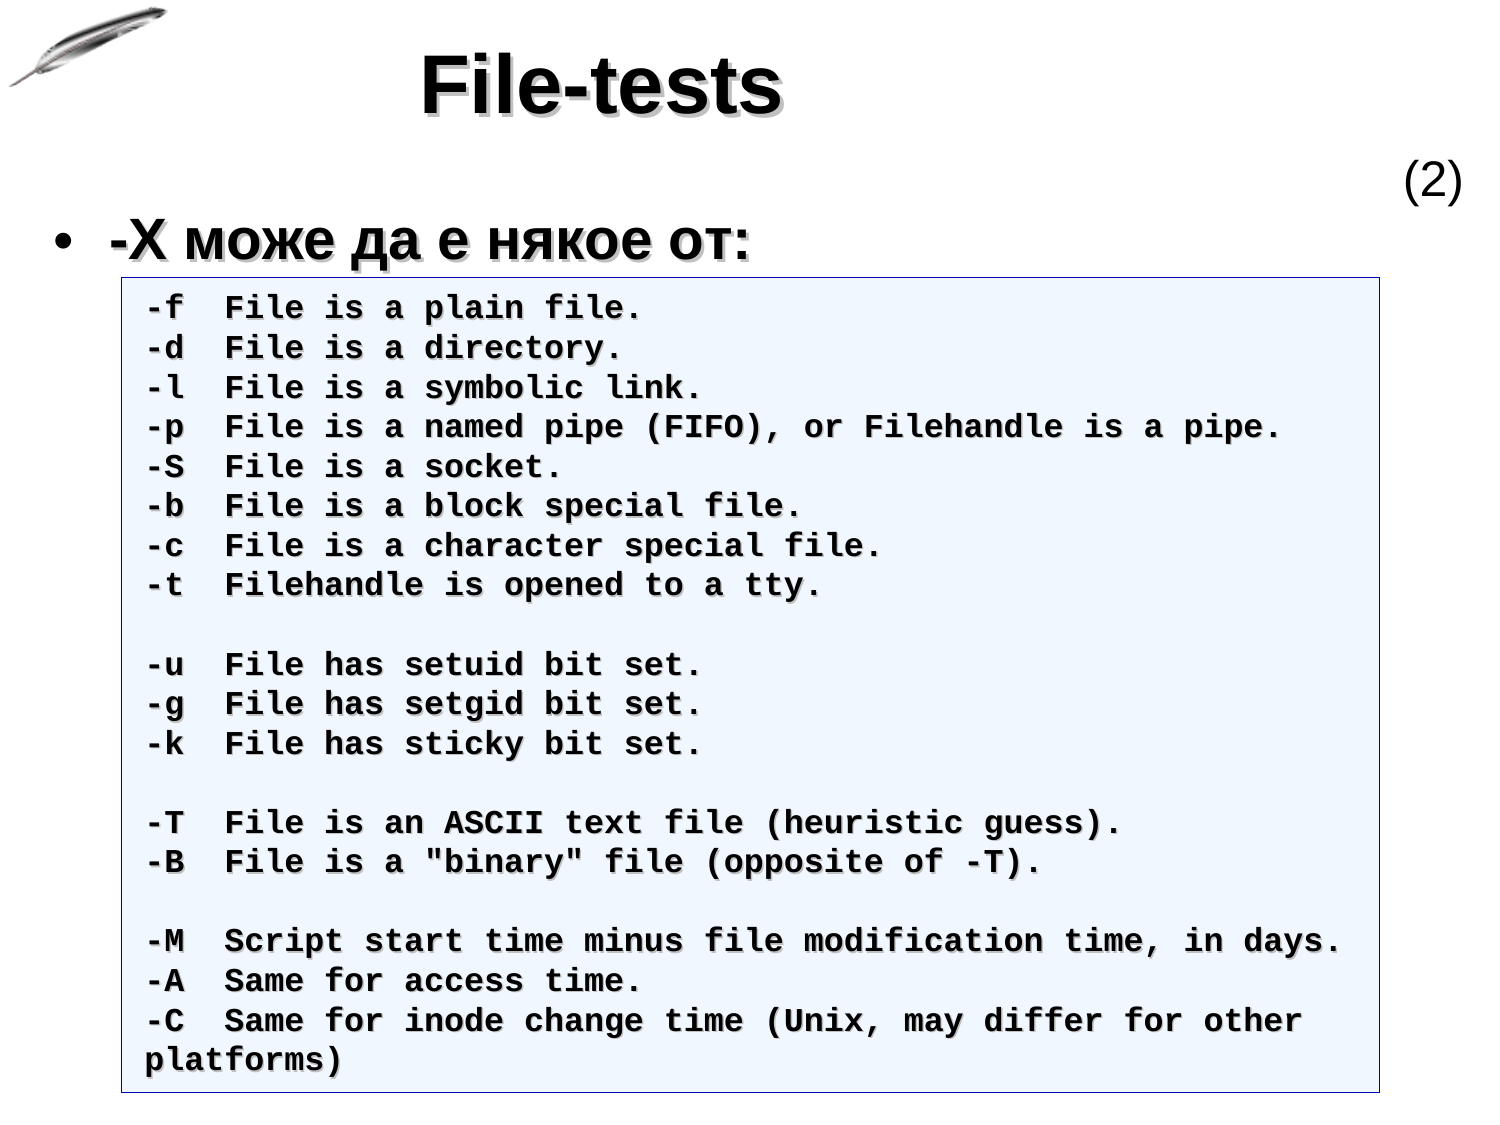

# File-tests
(2)
-X може да е някое от:
-f File is a plain file.
-d File is a directory.
-l File is a symbolic link.
-p File is a named pipe (FIFO), or Filehandle is a pipe.
-S File is a socket.
-b File is a block special file.
-c File is a character special file.
-t Filehandle is opened to a tty.
-u File has setuid bit set.
-g File has setgid bit set.
-k File has sticky bit set.
-T File is an ASCII text file (heuristic guess).
-B File is a "binary" file (opposite of -T).
-M Script start time minus file modification time, in days.
-A Same for access time.
-C Same for inode change time (Unix, may differ for other platforms)